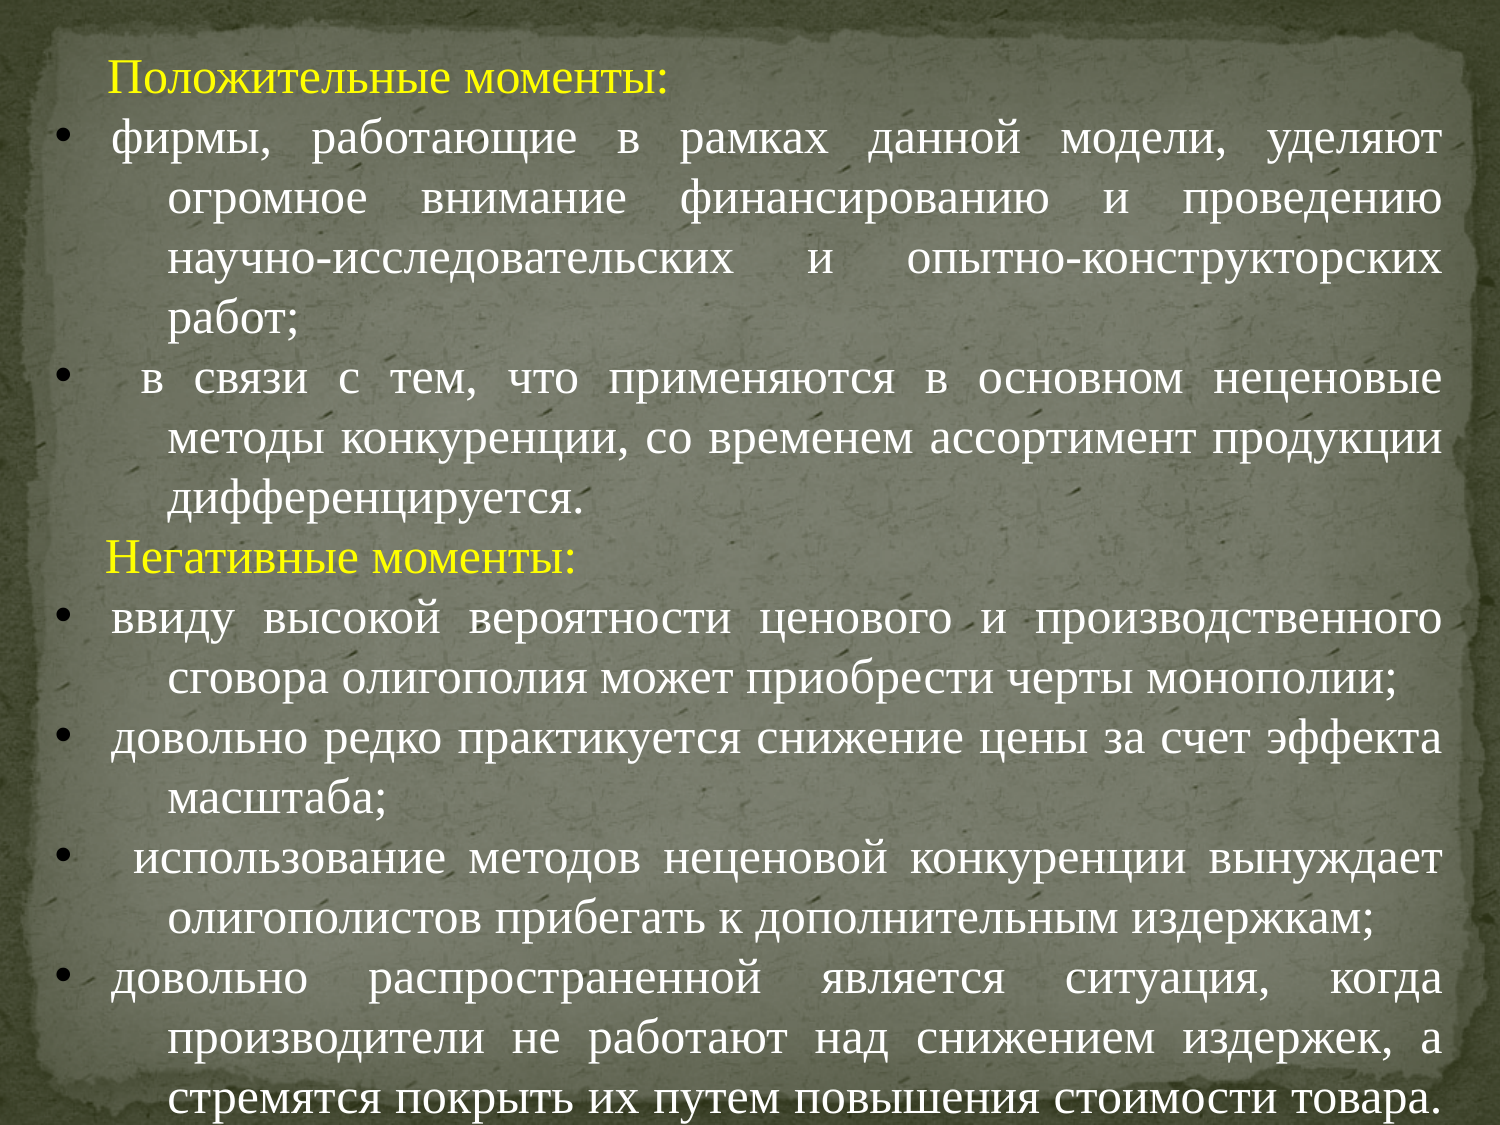

Положительные моменты:
фирмы, работающие в рамках данной модели, уделяют огромное внимание финансированию и проведению научно-исследовательских и опытно-конструкторских работ;
 в связи с тем, что применяются в основном неценовые методы конкуренции, со временем ассортимент продукции дифференцируется.
 Негативные моменты:
ввиду высокой вероятности ценового и производственного сговора олигополия может приобрести черты монополии;
довольно редко практикуется снижение цены за счет эффекта масштаба;
 использование методов неценовой конкуренции вынуждает олигополистов прибегать к дополнительным издержкам;
довольно распространенной является ситуация, когда производители не работают над снижением издержек, а стремятся покрыть их путем повышения стоимости товара.